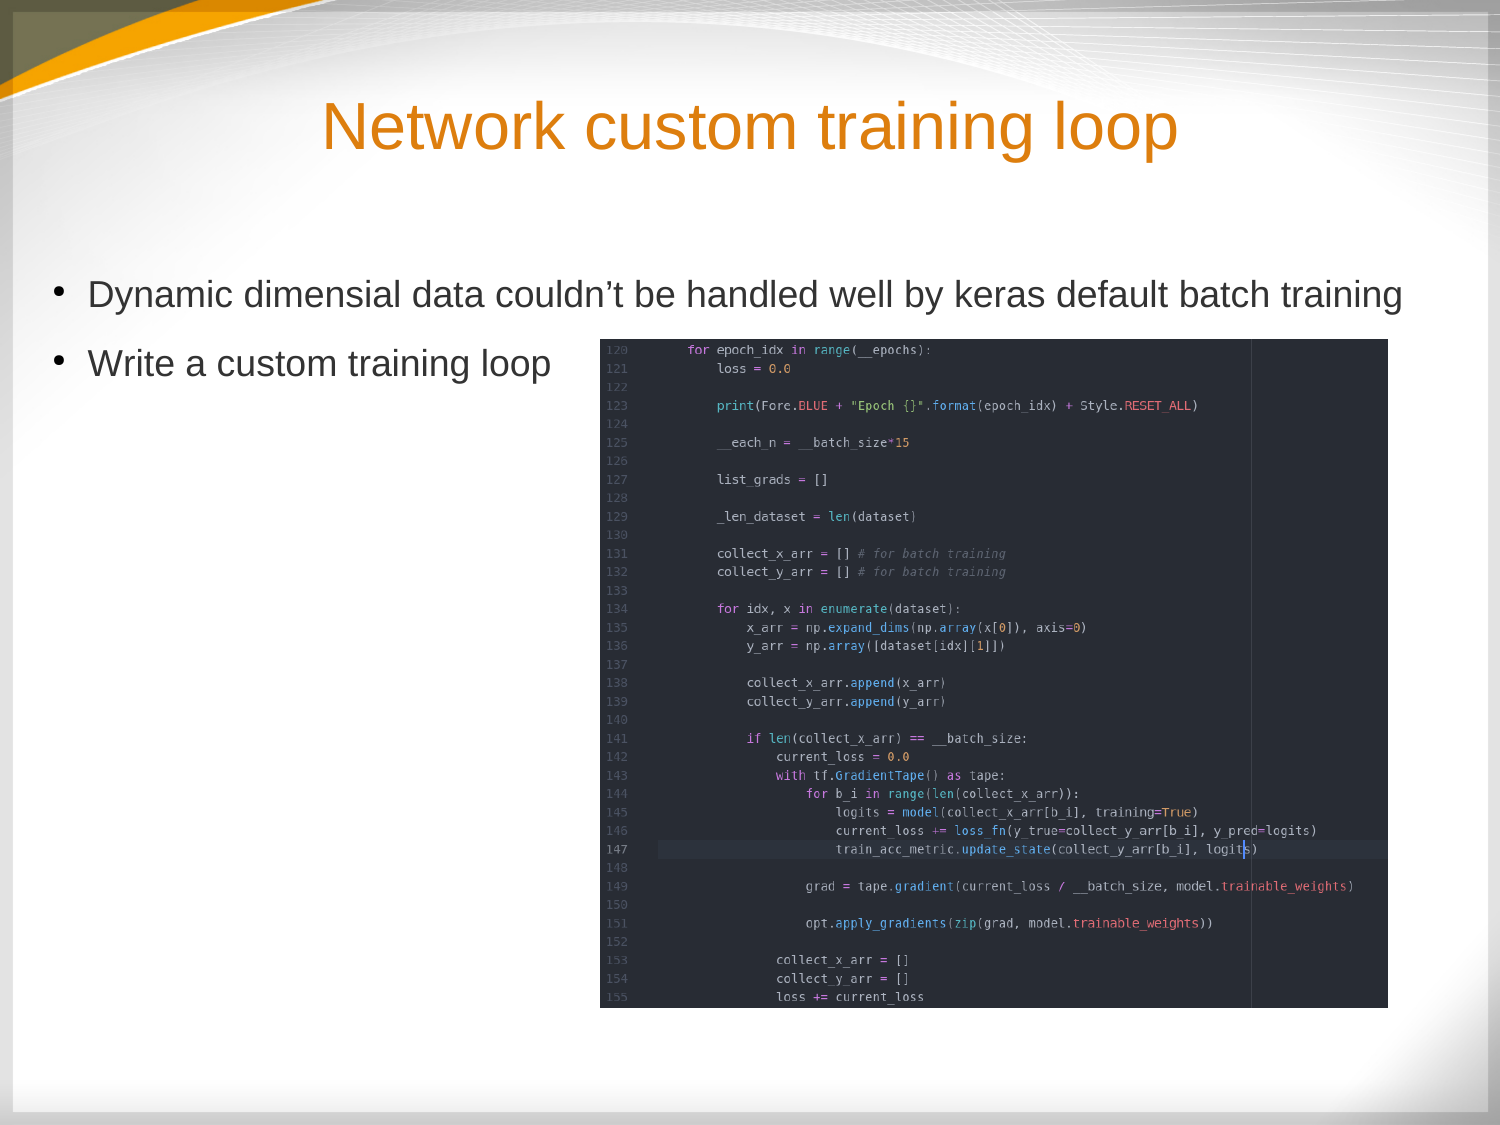

Network custom training loop
Dynamic dimensial data couldn’t be handled well by keras default batch training
Write a custom training loop
Рисунок 6. Анализируемый дамп трафика проткола MQTT